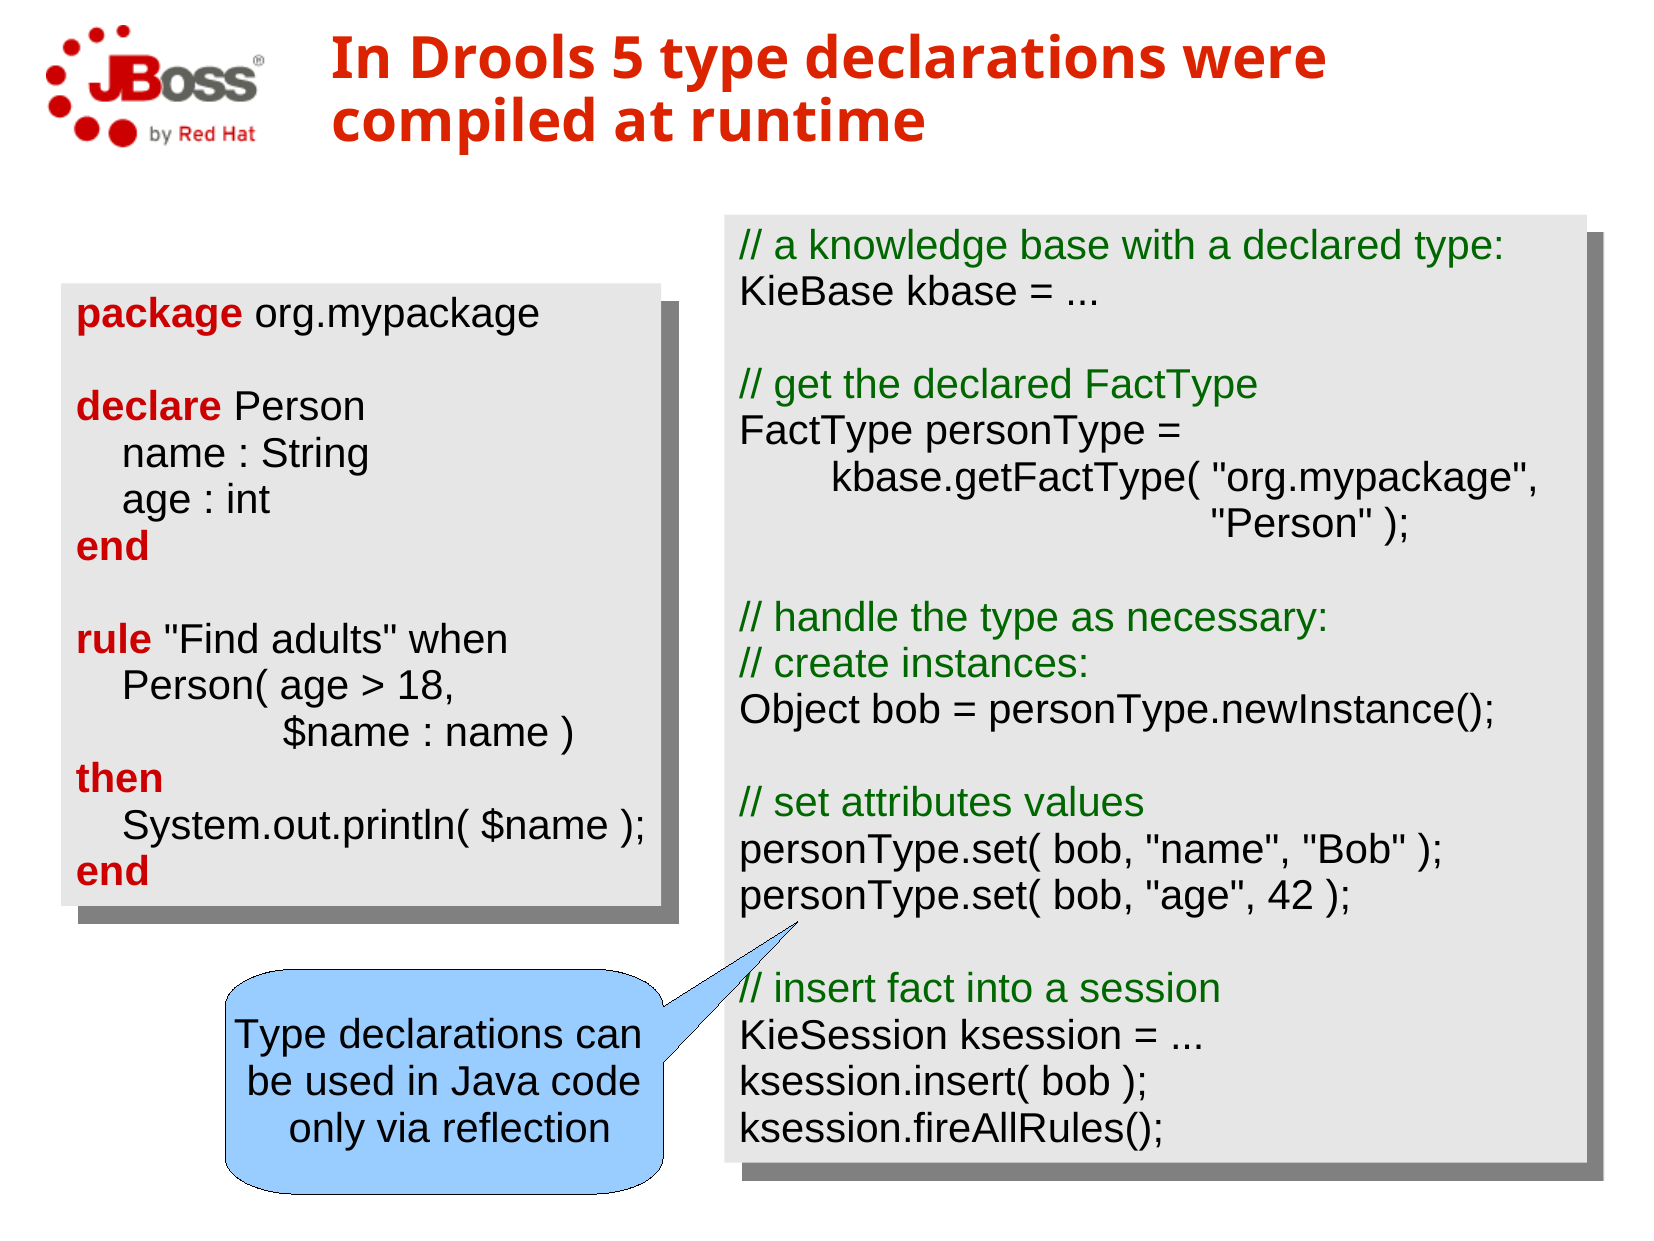

# In Drools 5 type declarations were compiled at runtime
// a knowledge base with a declared type:
KieBase kbase = ...
// get the declared FactType
FactType personType =
 kbase.getFactType( "org.mypackage",
 "Person" );
// handle the type as necessary:
// create instances:
Object bob = personType.newInstance();
// set attributes values
personType.set( bob, "name", "Bob" );
personType.set( bob, "age", 42 );
// insert fact into a session
KieSession ksession = ...
ksession.insert( bob );
ksession.fireAllRules();
package org.mypackage
declare Person
 name : String
 age : int
end
rule "Find adults" when
 Person( age > 18,
 $name : name )
then
 System.out.println( $name );
end
Type declarations can
be used in Java code
 only via reflection